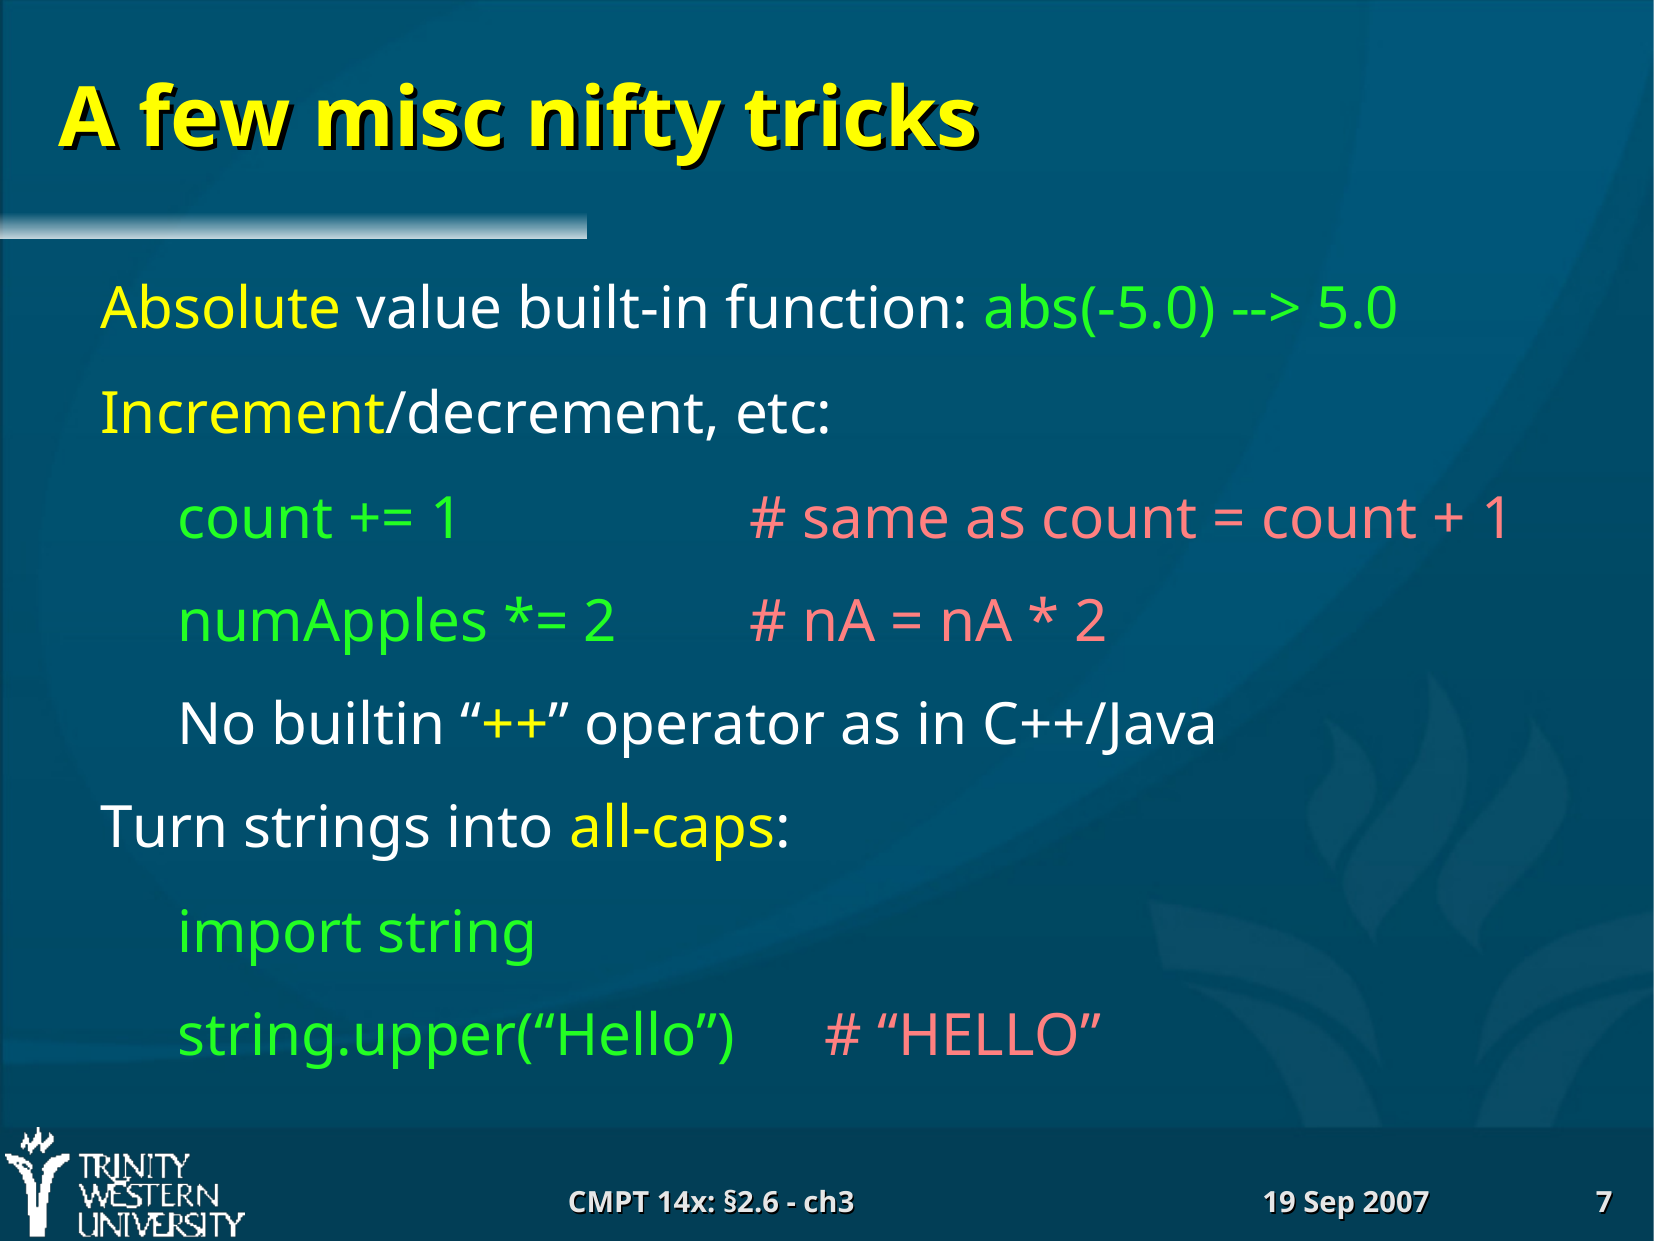

# A few misc nifty tricks
Absolute value built-in function: abs(-5.0) --> 5.0
Increment/decrement, etc:
count += 1				# same as count = count + 1
numApples *= 2		# nA = nA * 2
No builtin “++” operator as in C++/Java
Turn strings into all-caps:
import string
string.upper(“Hello”)		# “HELLO”
CMPT 14x: §2.6 - ch3
19 Sep 2007
7